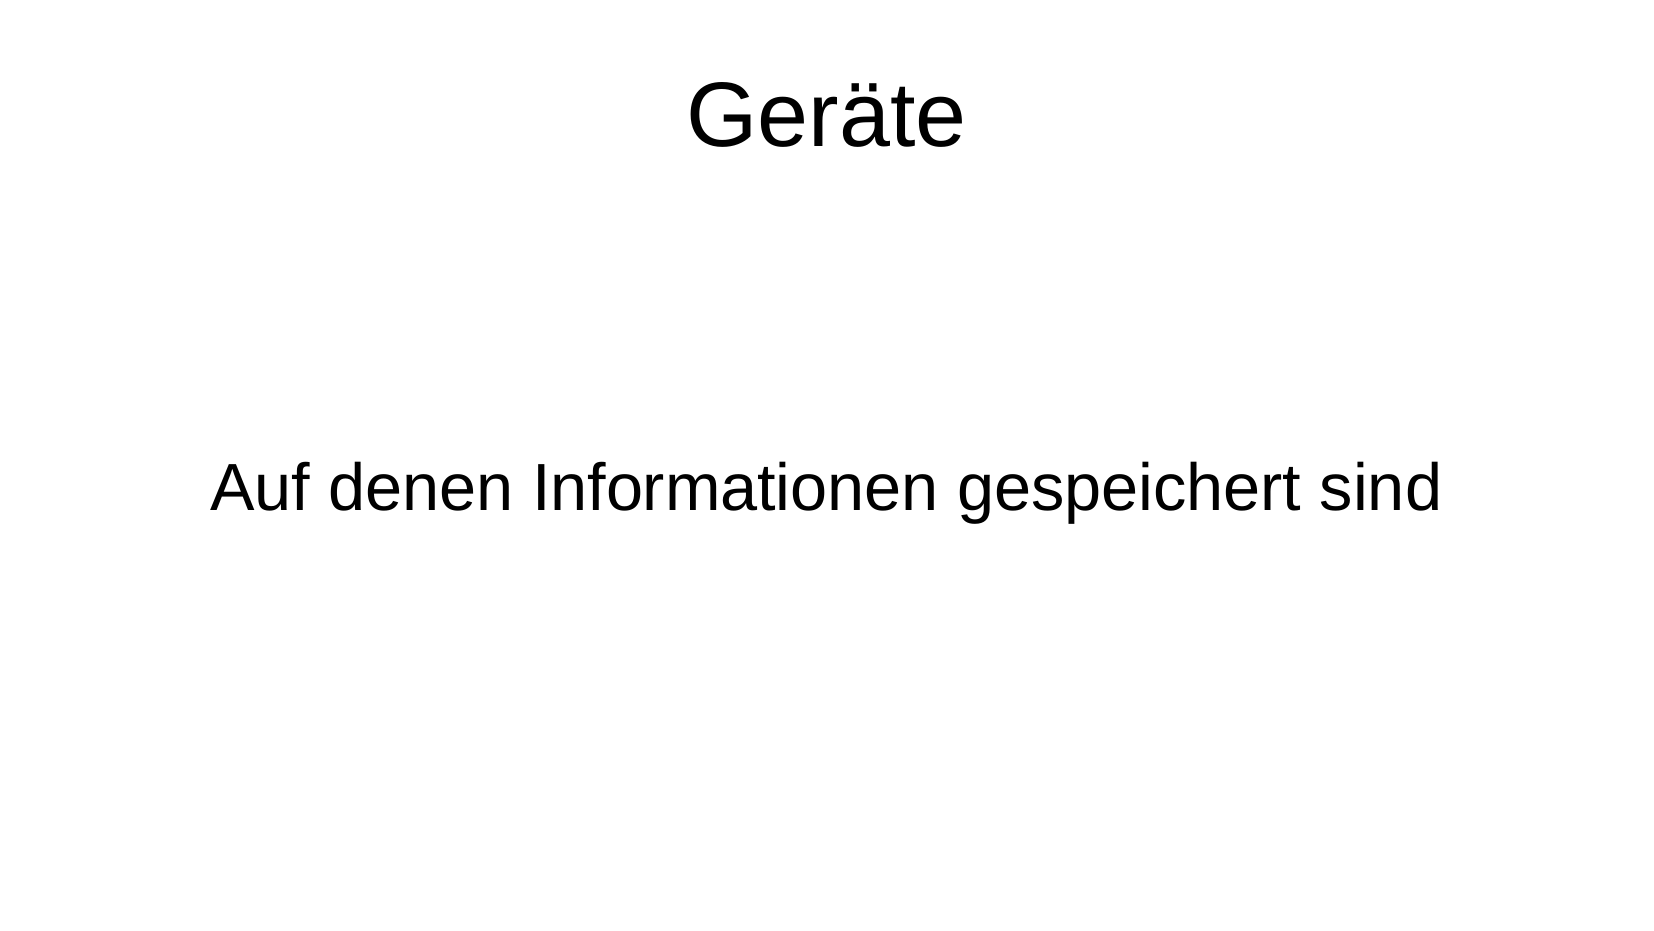

# Geräte
Auf denen Informationen gespeichert sind